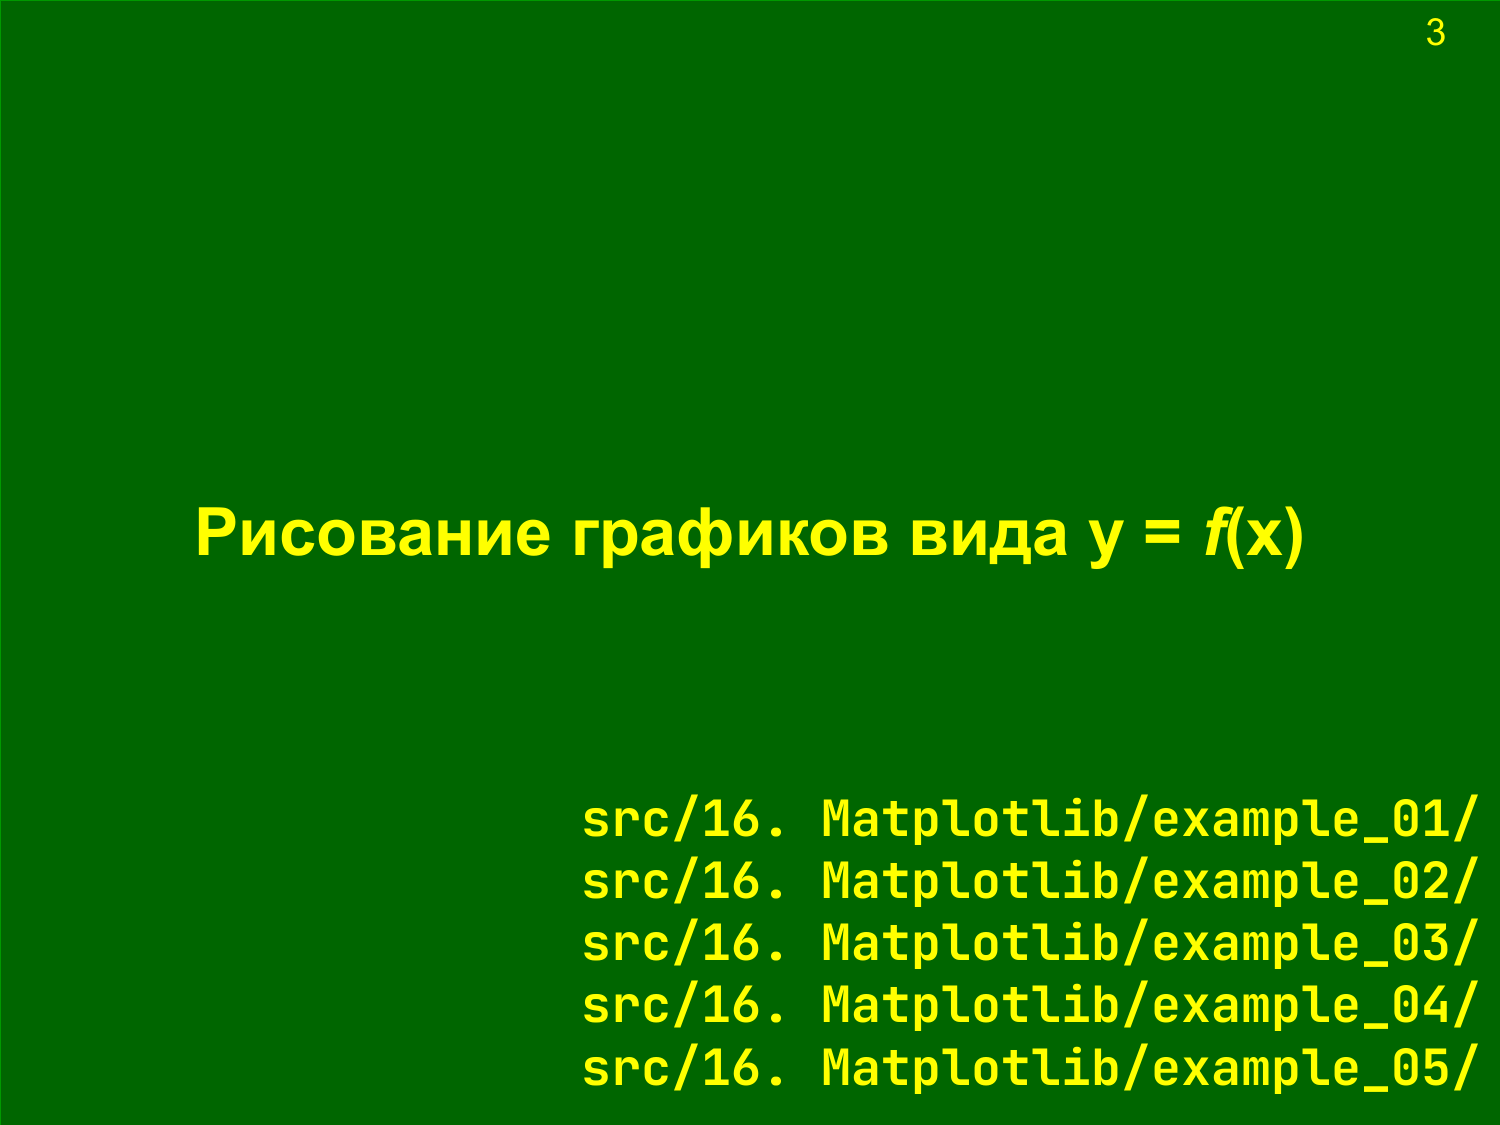

# Рисование графиков вида y = f(x)
src/16. Matplotlib/example_01/
src/16. Matplotlib/example_02/
src/16. Matplotlib/example_03/
src/16. Matplotlib/example_04/
src/16. Matplotlib/example_05/